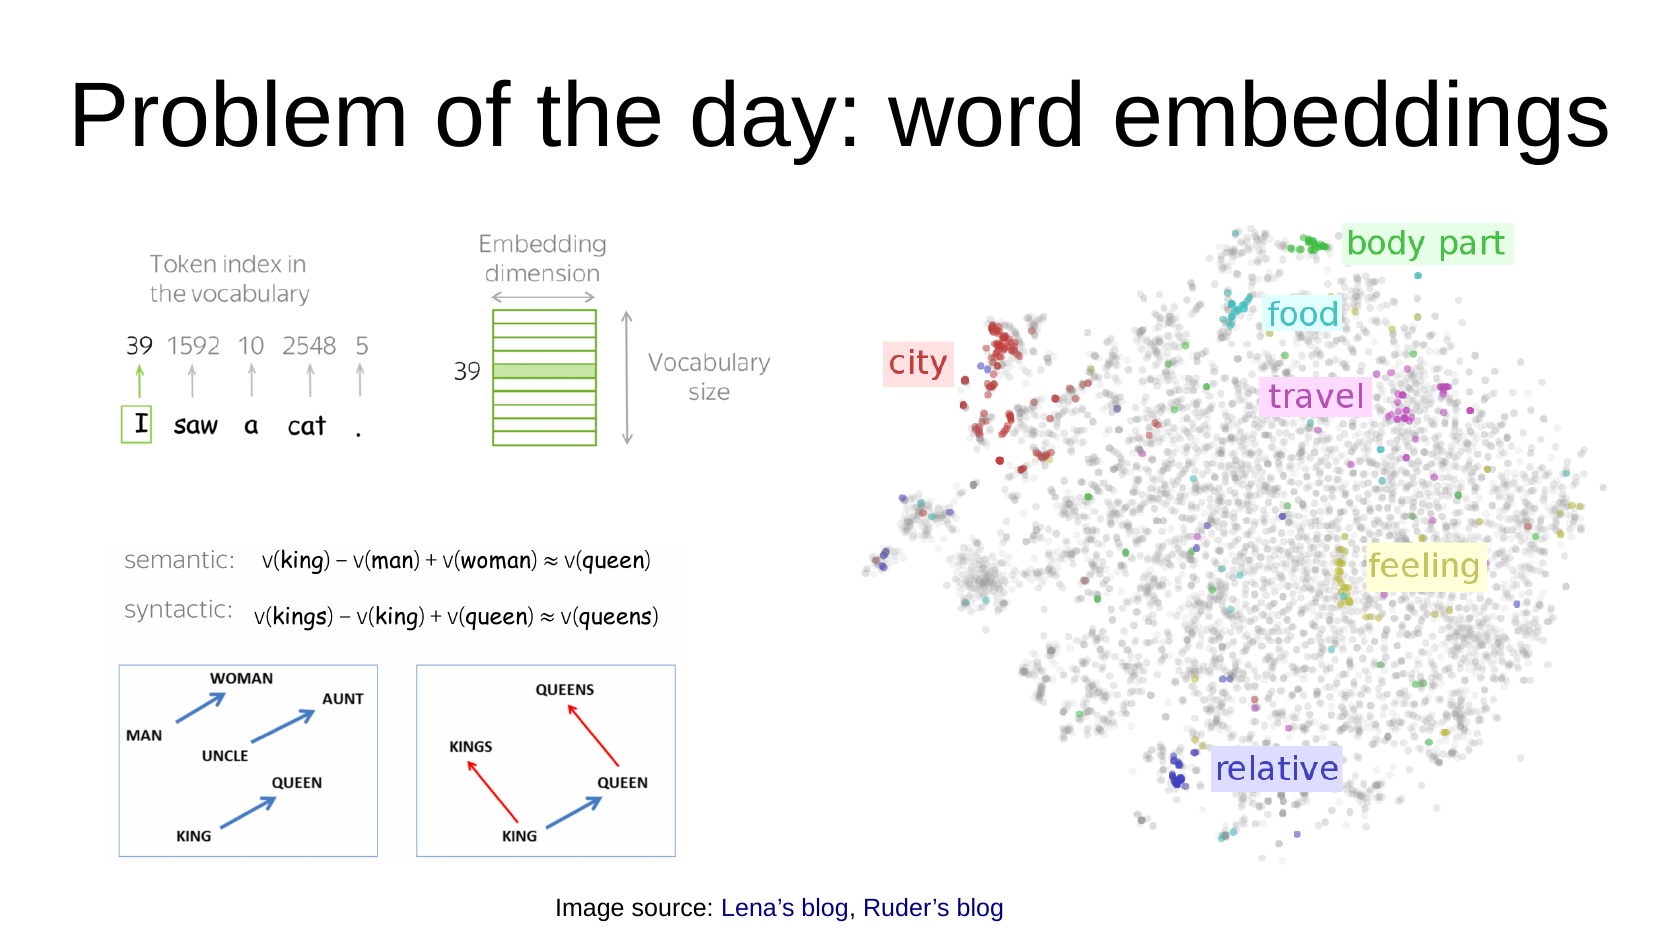

# Problem of the day: word embeddings
Image source: Lena’s blog, Ruder’s blog